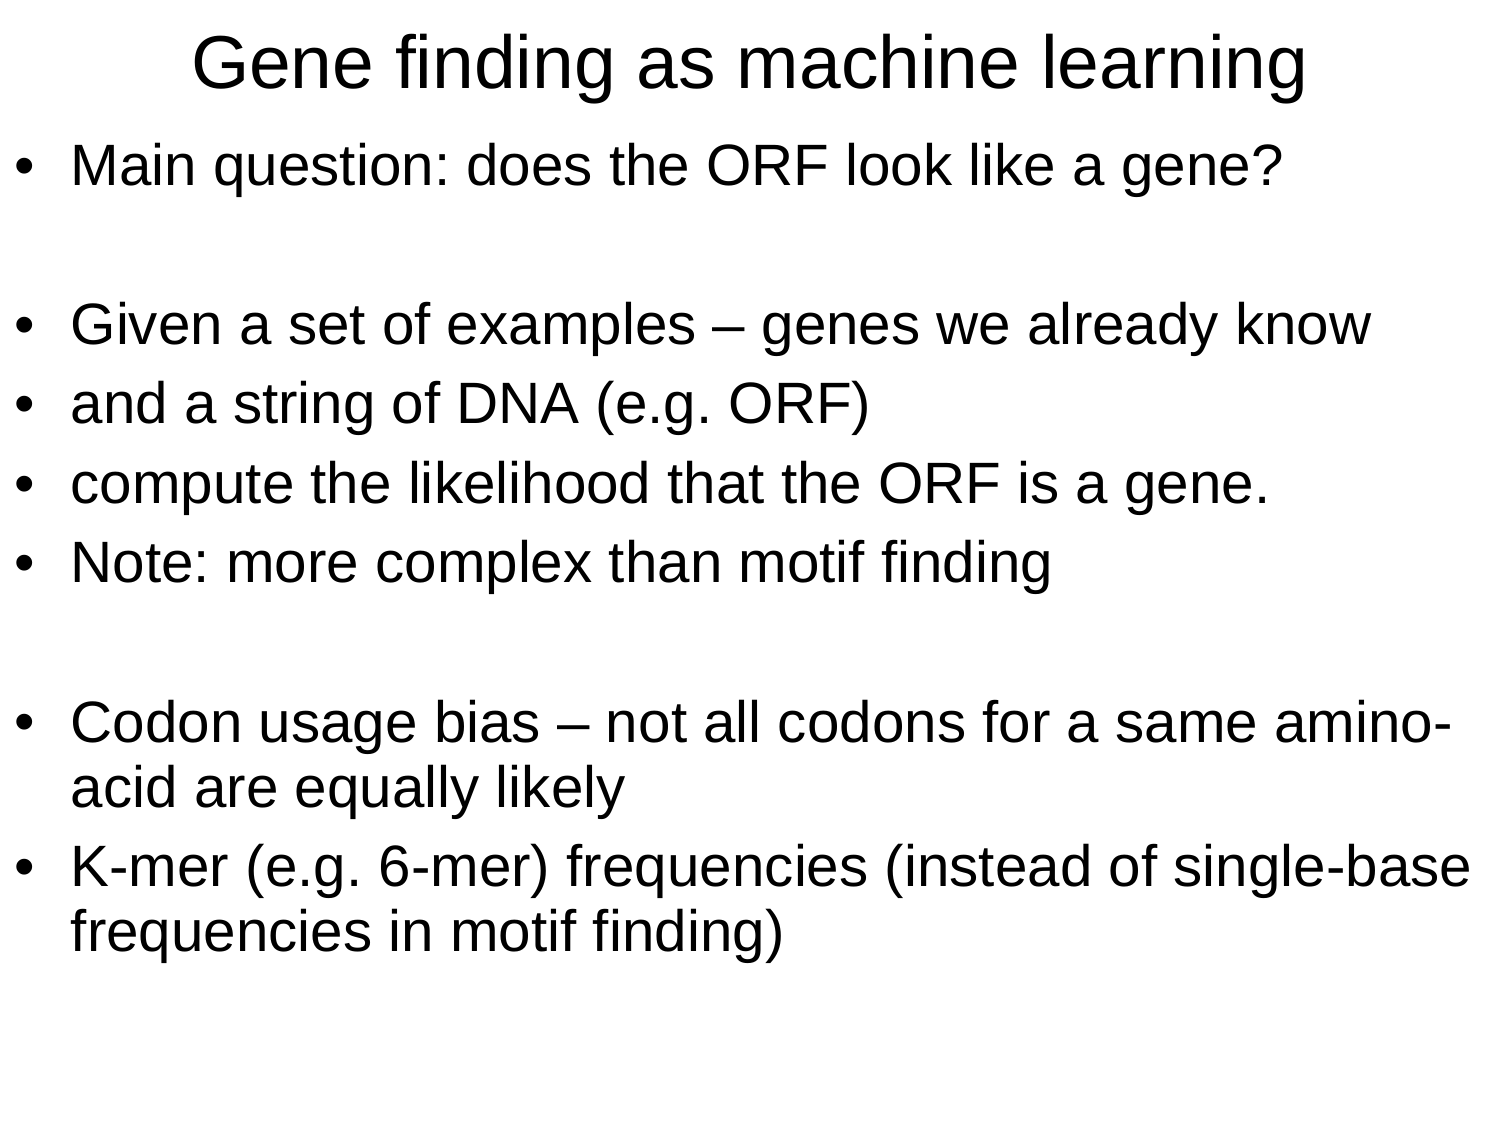

# Gene finding as machine learning
Main question: does the ORF look like a gene?
Given a set of examples – genes we already know
and a string of DNA (e.g. ORF)
compute the likelihood that the ORF is a gene.
Note: more complex than motif finding
Codon usage bias – not all codons for a same amino-acid are equally likely
K-mer (e.g. 6-mer) frequencies (instead of single-base frequencies in motif finding)